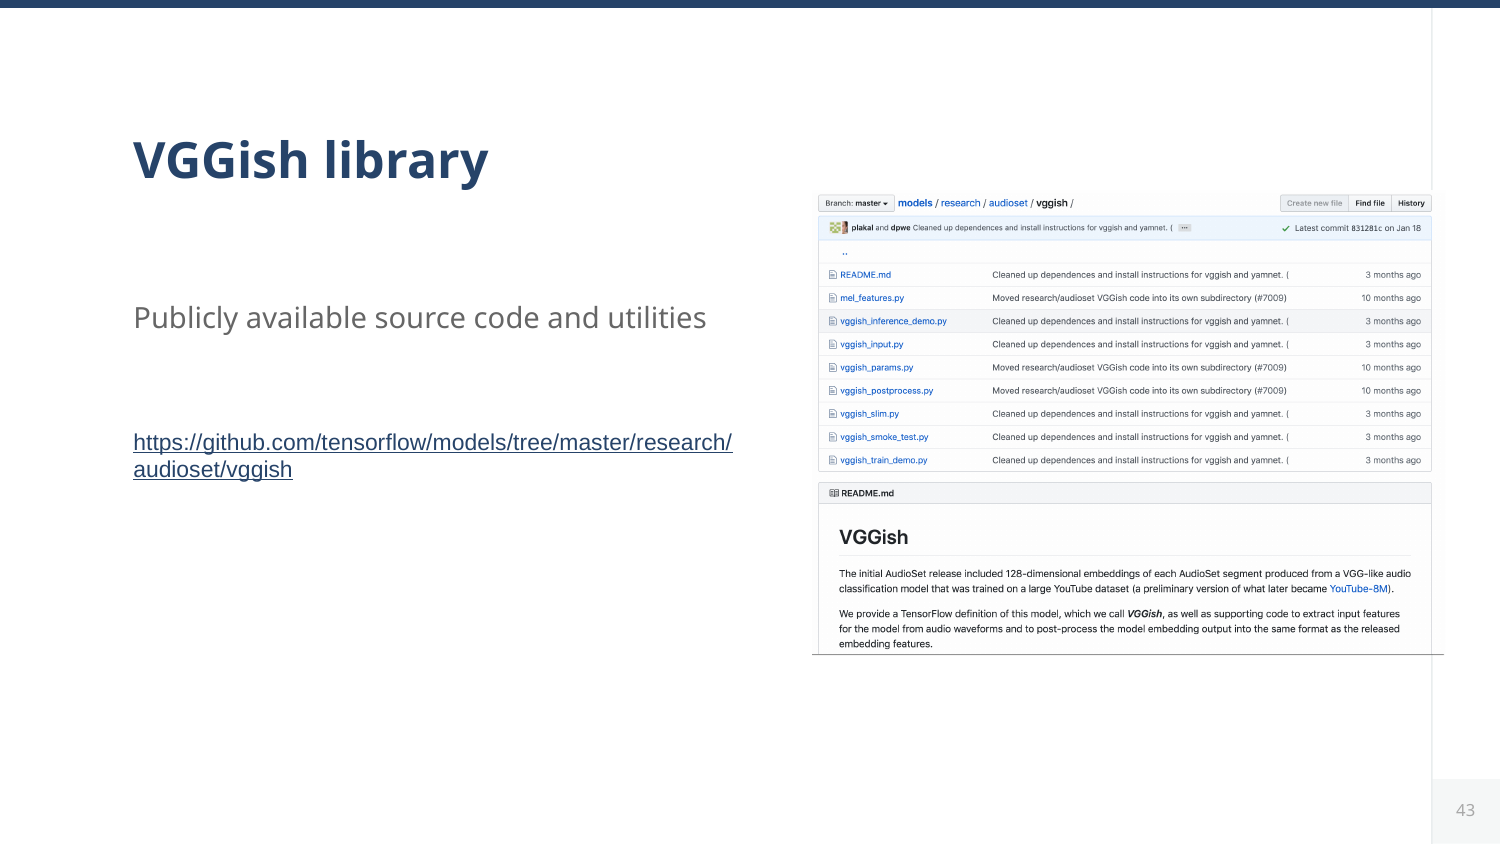

# VGGish library
Publicly available source code and utilities
https://github.com/tensorflow/models/tree/master/research/audioset/vggish